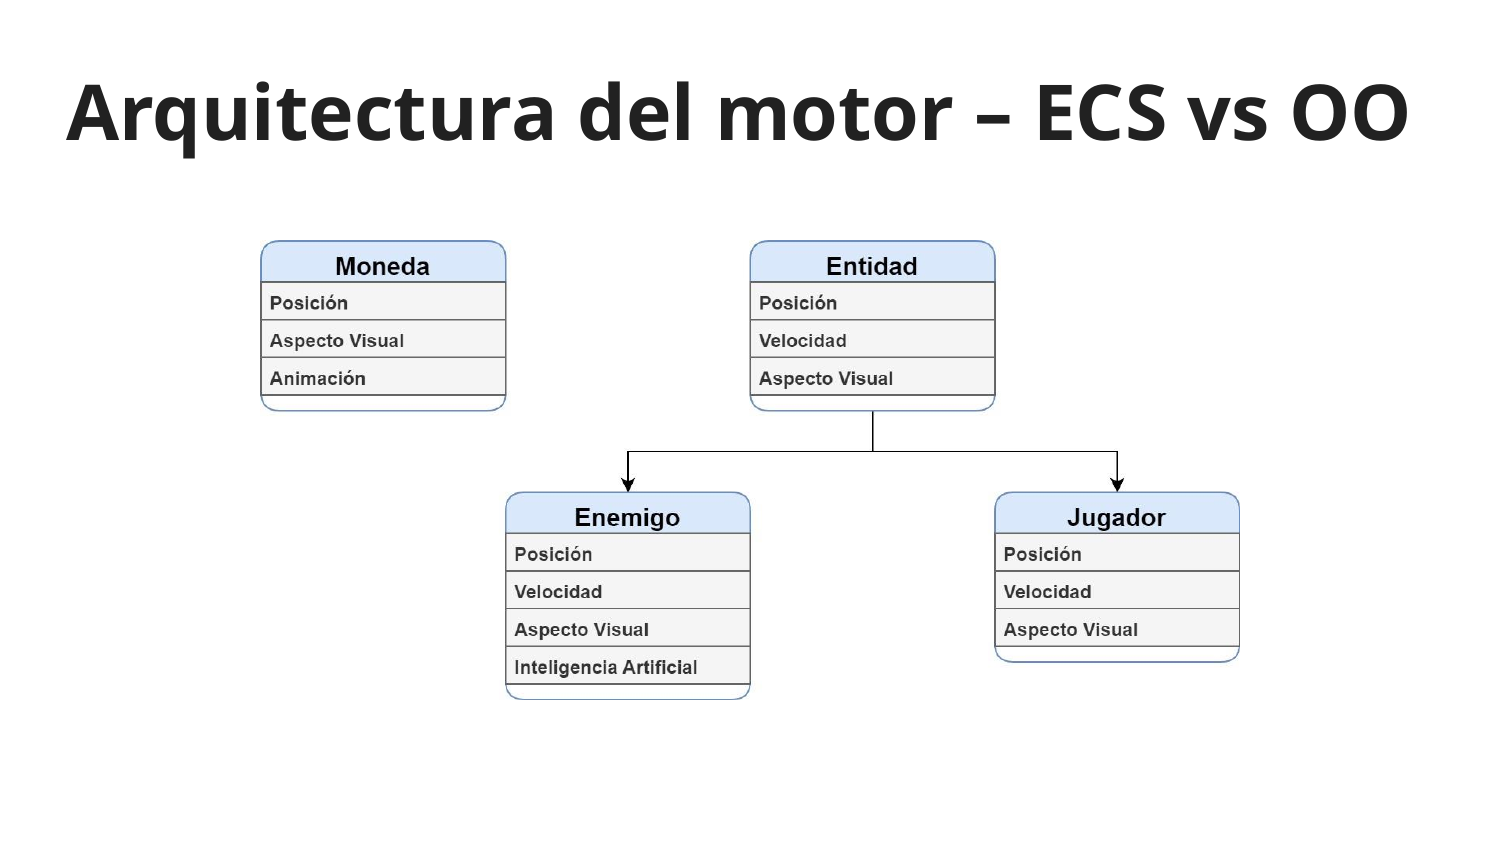

# Arquitectura del motor – ECS vs OO